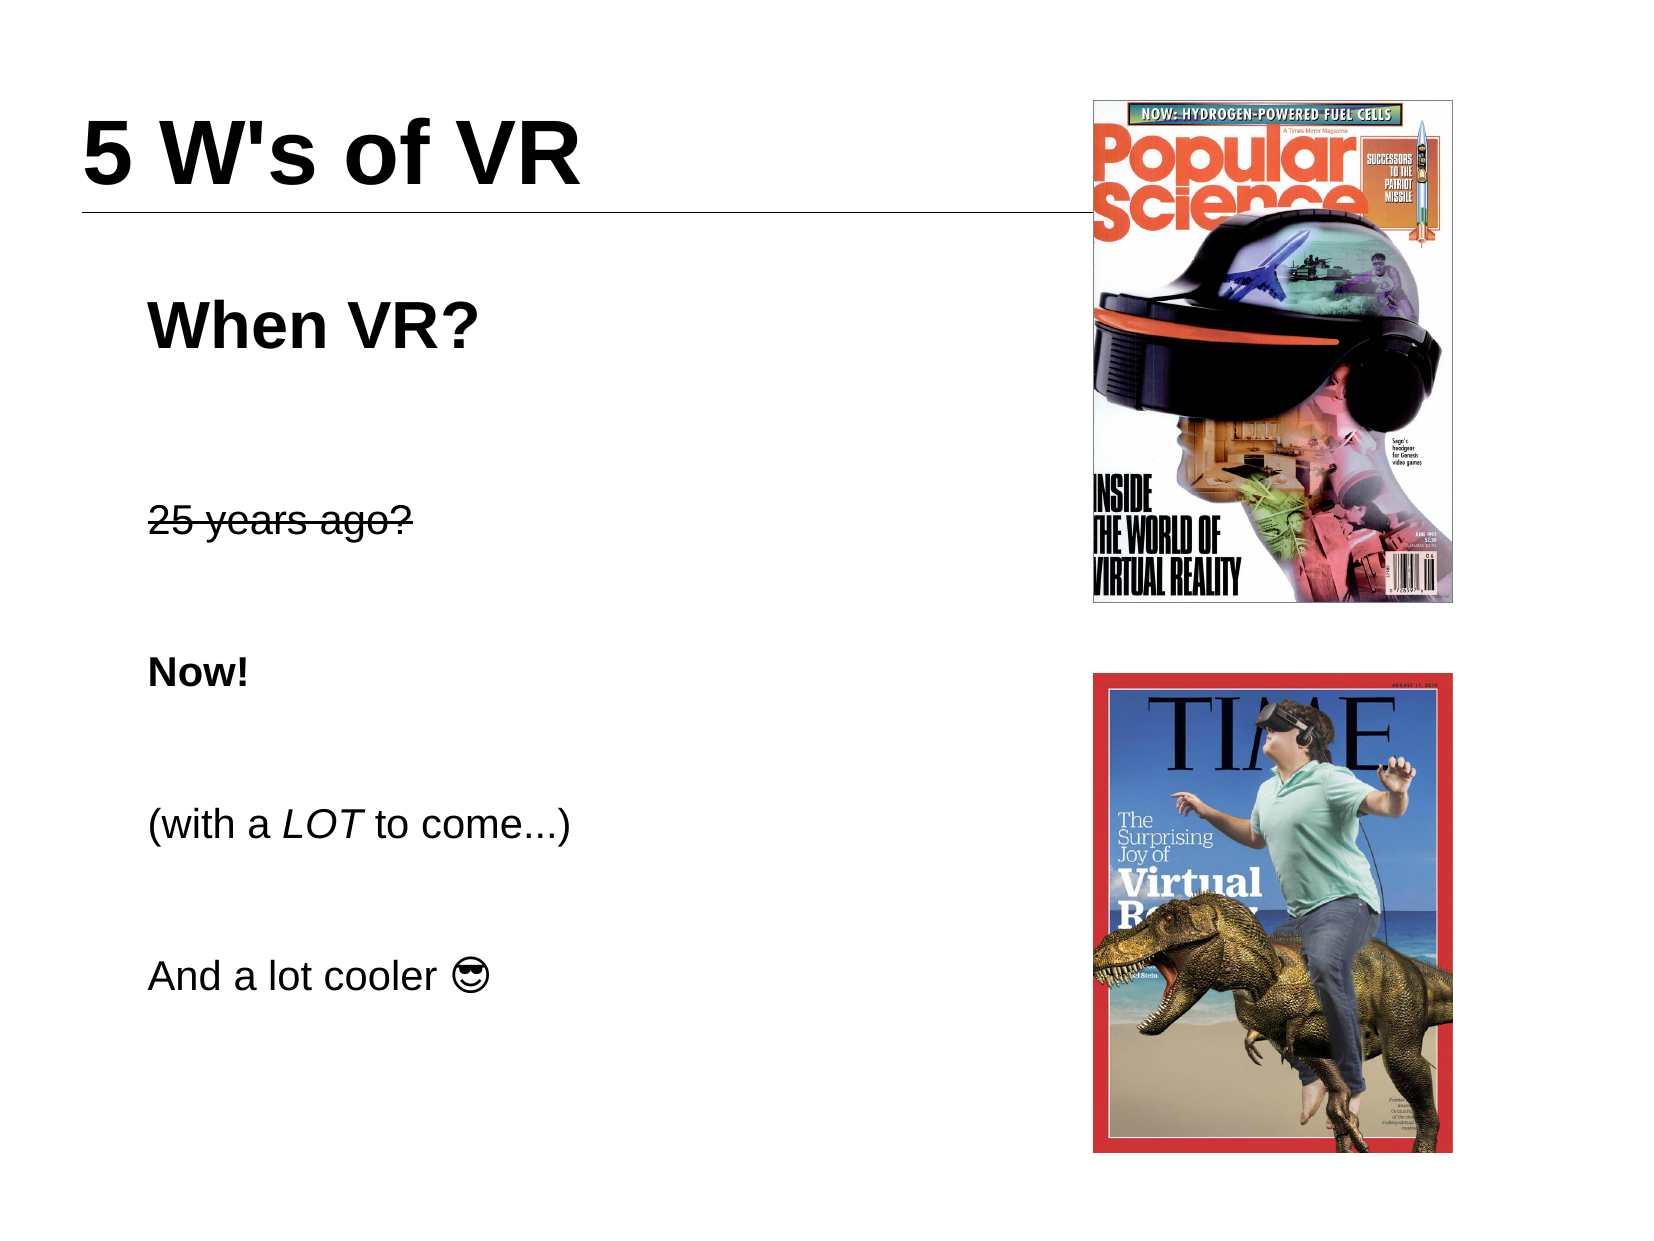

# 5 W's of VR
When VR?
25 years ago?
Now!
(with a LOT to come...)
And a lot cooler 😎